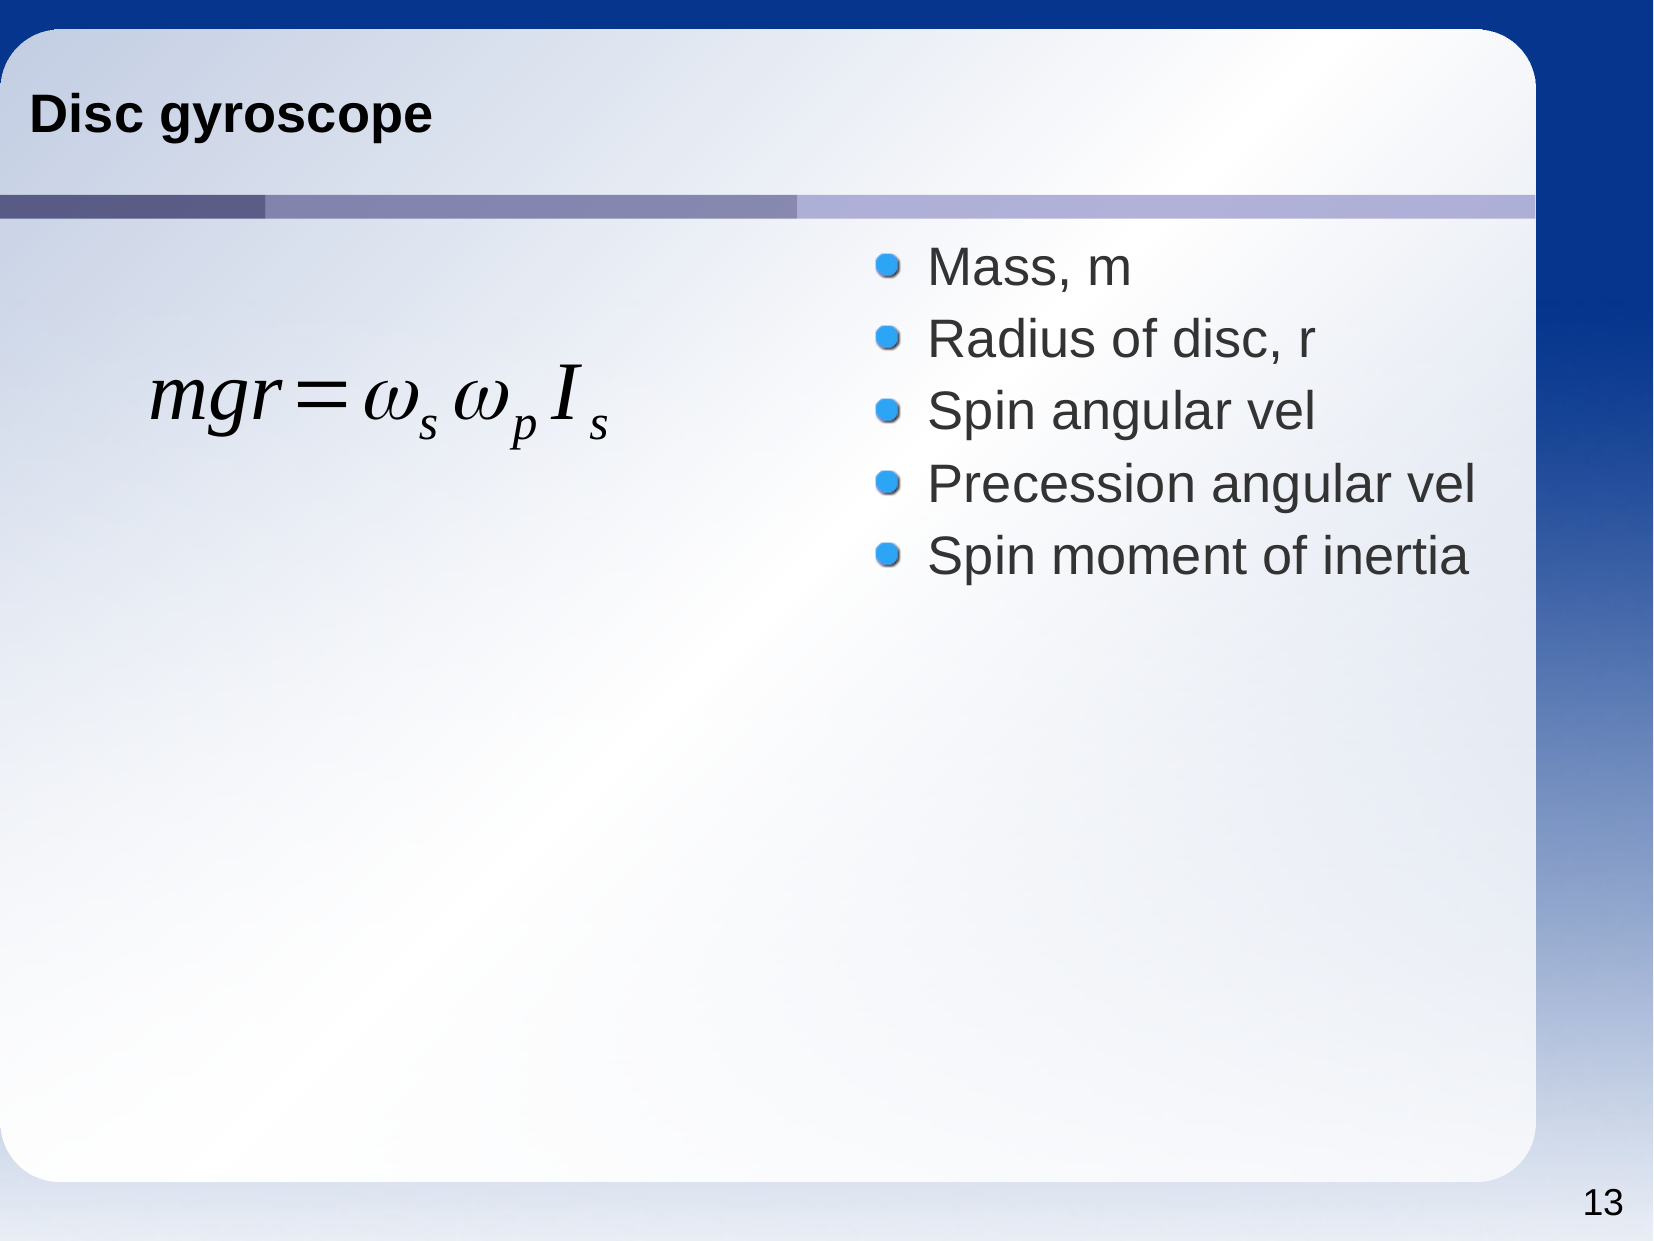

# Disc gyroscope
Mass, m
Radius of disc, r
Spin angular vel
Precession angular vel
Spin moment of inertia
13